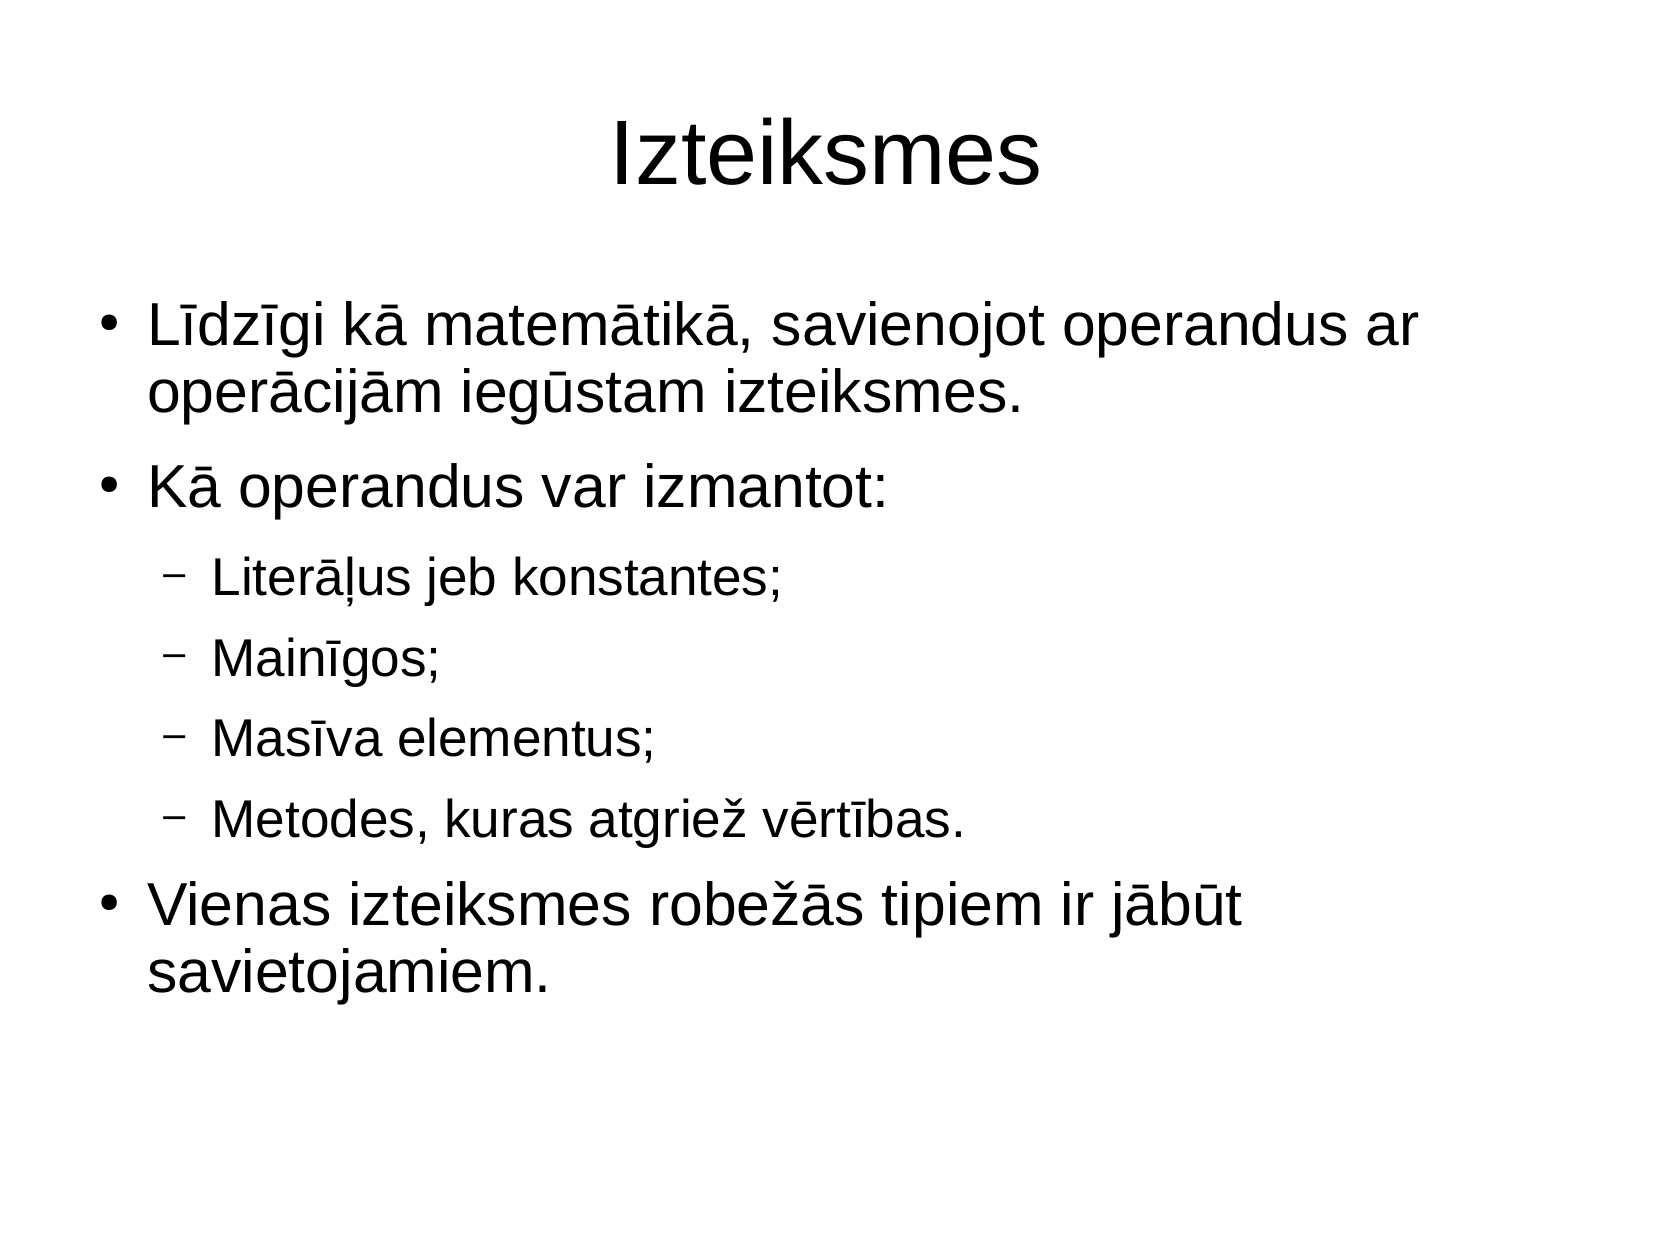

# Izteiksmes
Līdzīgi kā matemātikā, savienojot operandus ar operācijām iegūstam izteiksmes.
Kā operandus var izmantot:
Literāļus jeb konstantes;
Mainīgos;
Masīva elementus;
Metodes, kuras atgriež vērtības.
Vienas izteiksmes robežās tipiem ir jābūt savietojamiem.